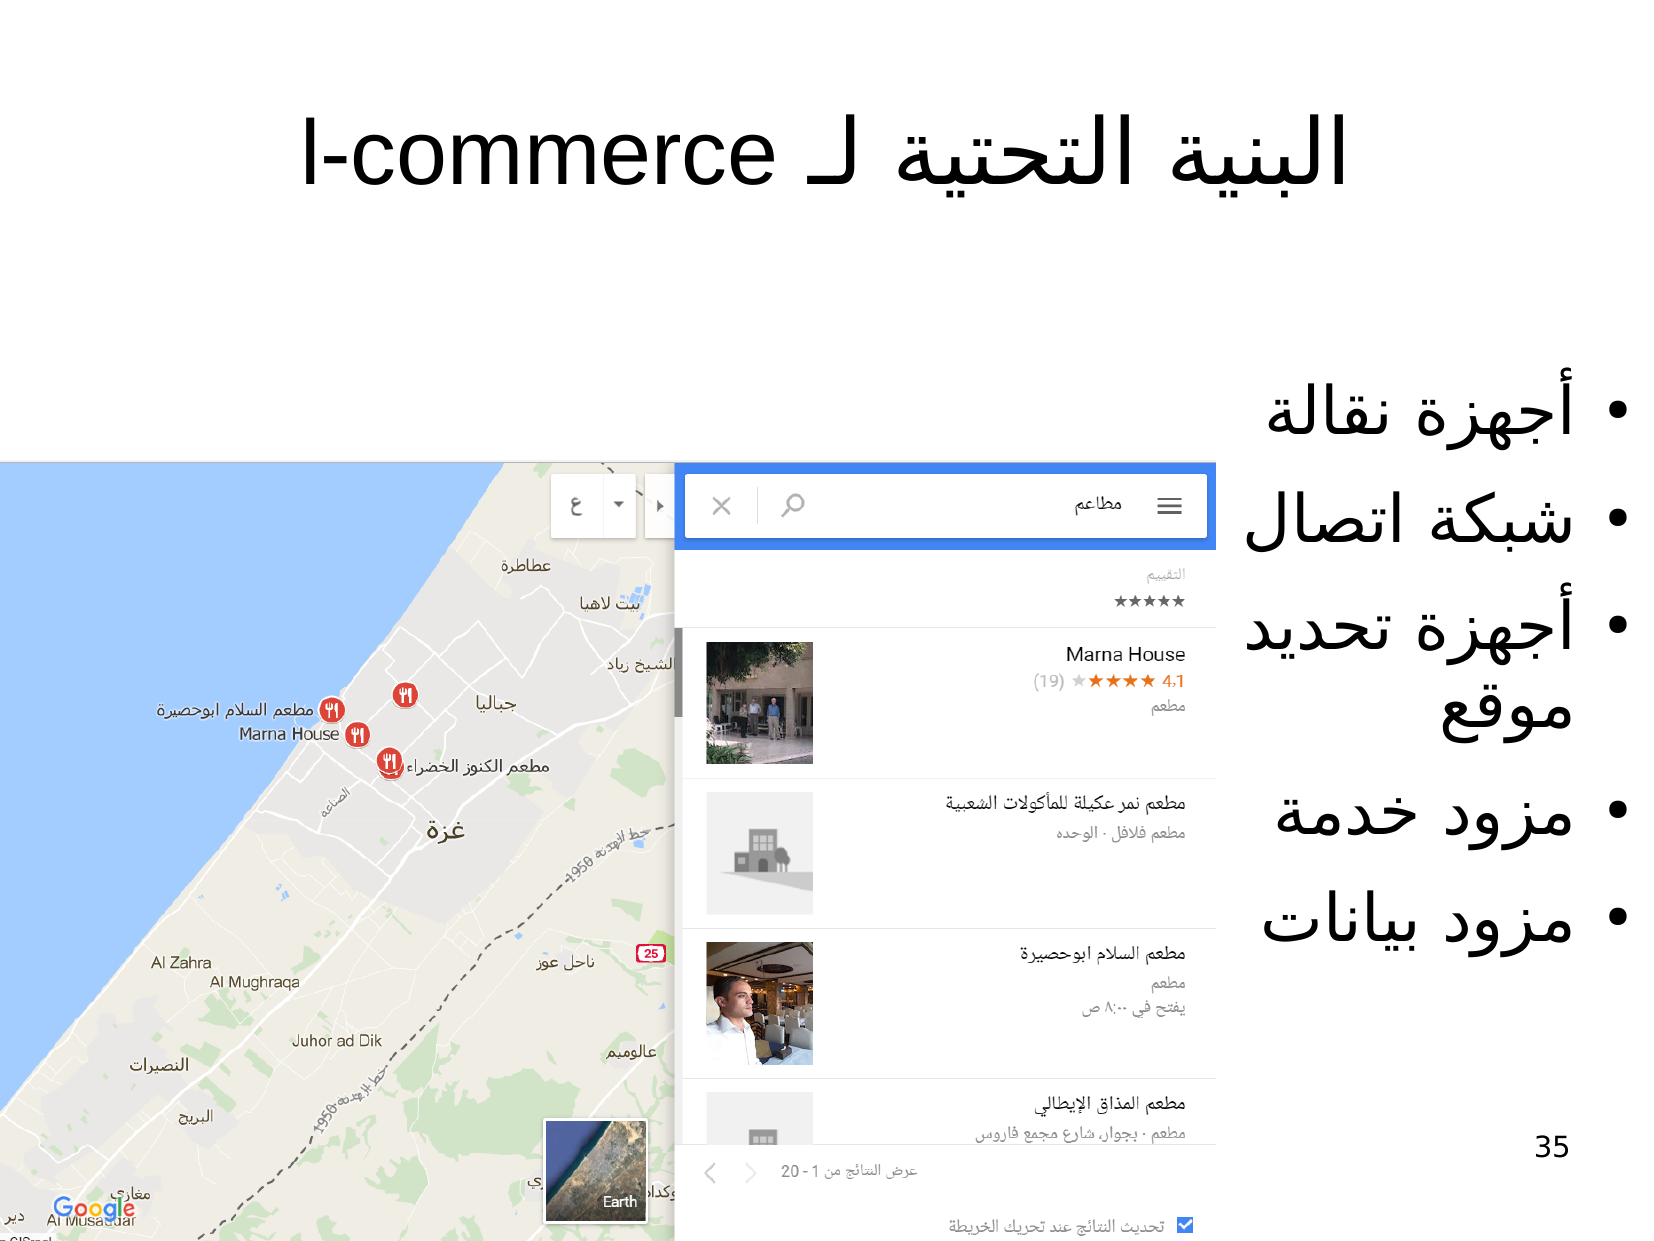

# البنية التحتية لـ l-commerce
أجهزة نقالة
شبكة اتصال
أجهزة تحديد موقع
مزود خدمة
مزود بيانات
35